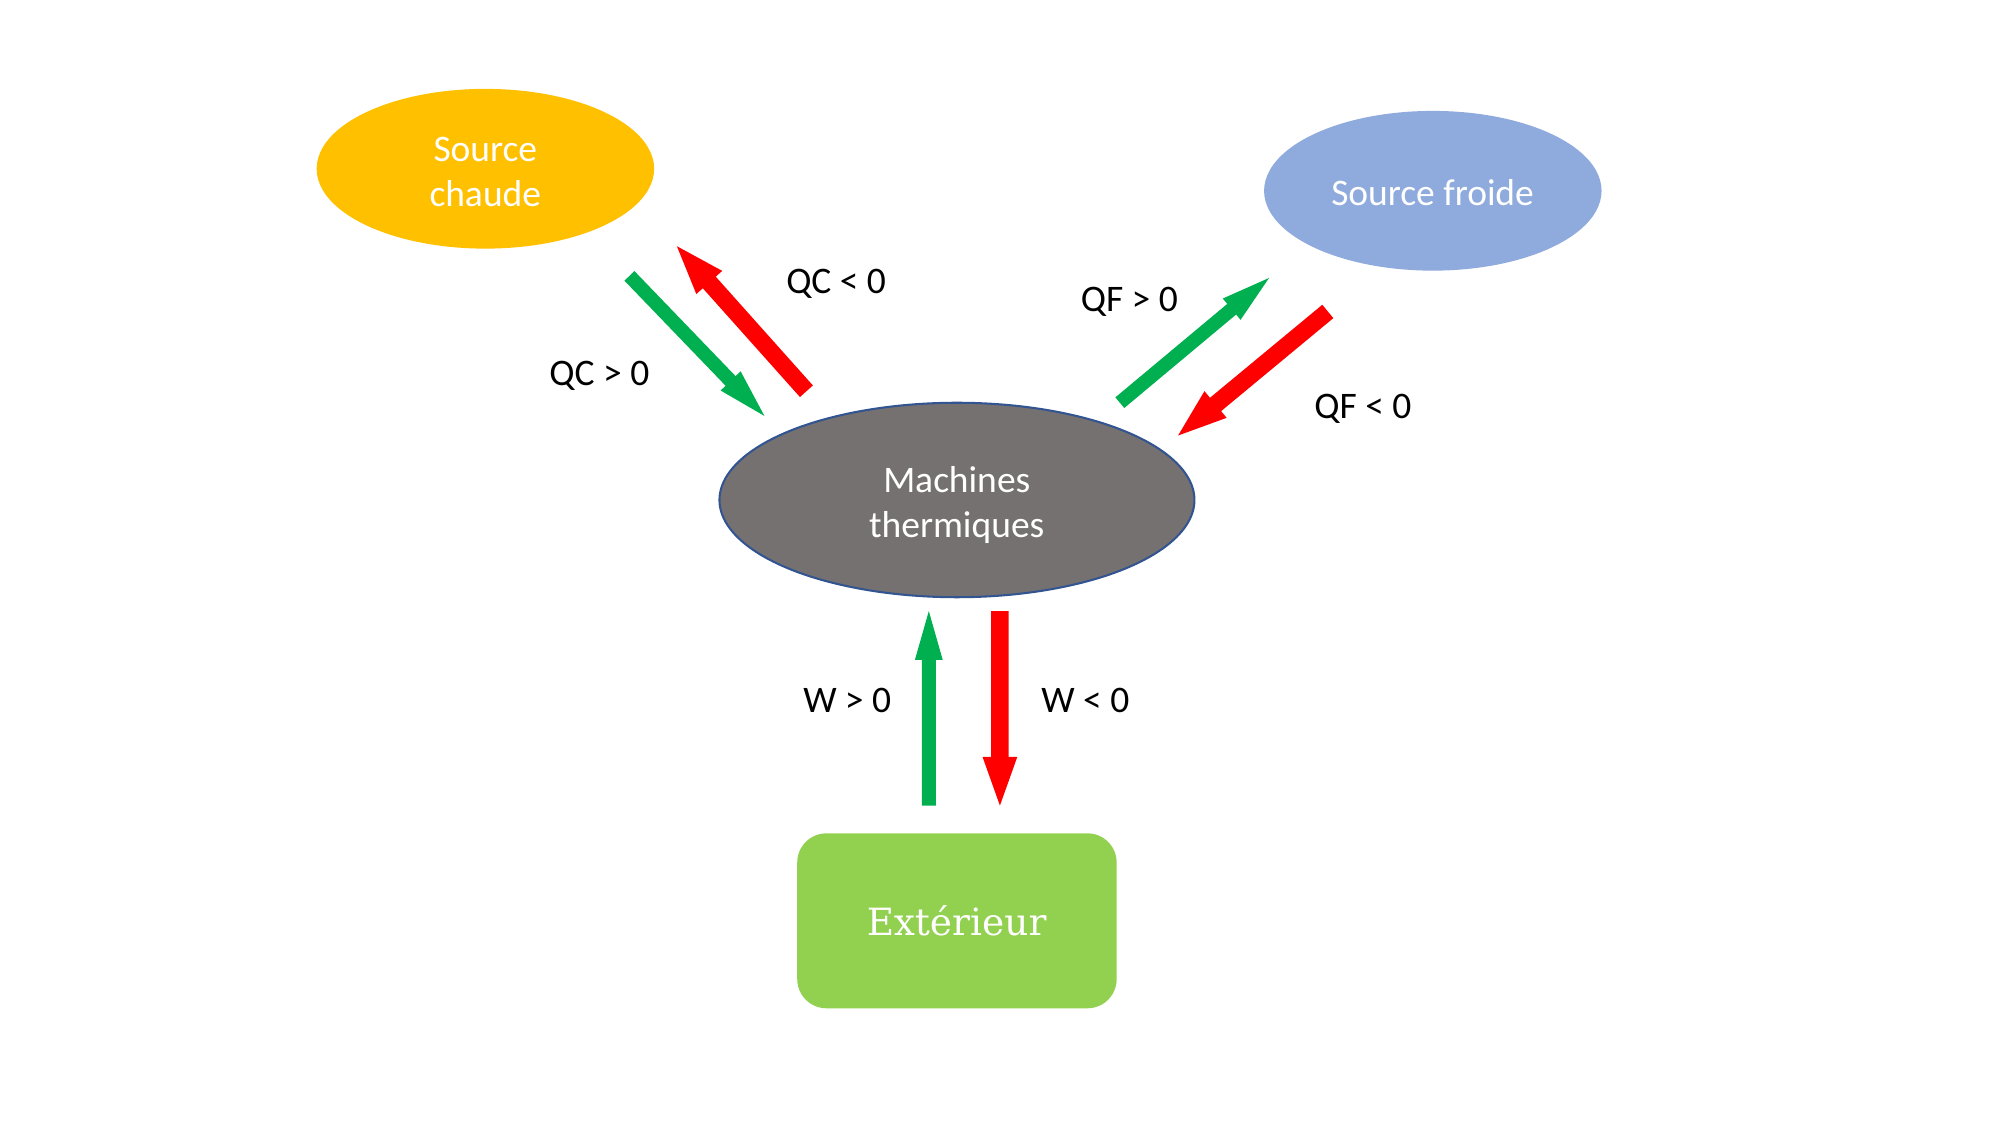

Source chaude
Source froide
QC < 0
QF > 0
QC > 0
QF < 0
Machines thermiques
W > 0
W < 0
Extérieur